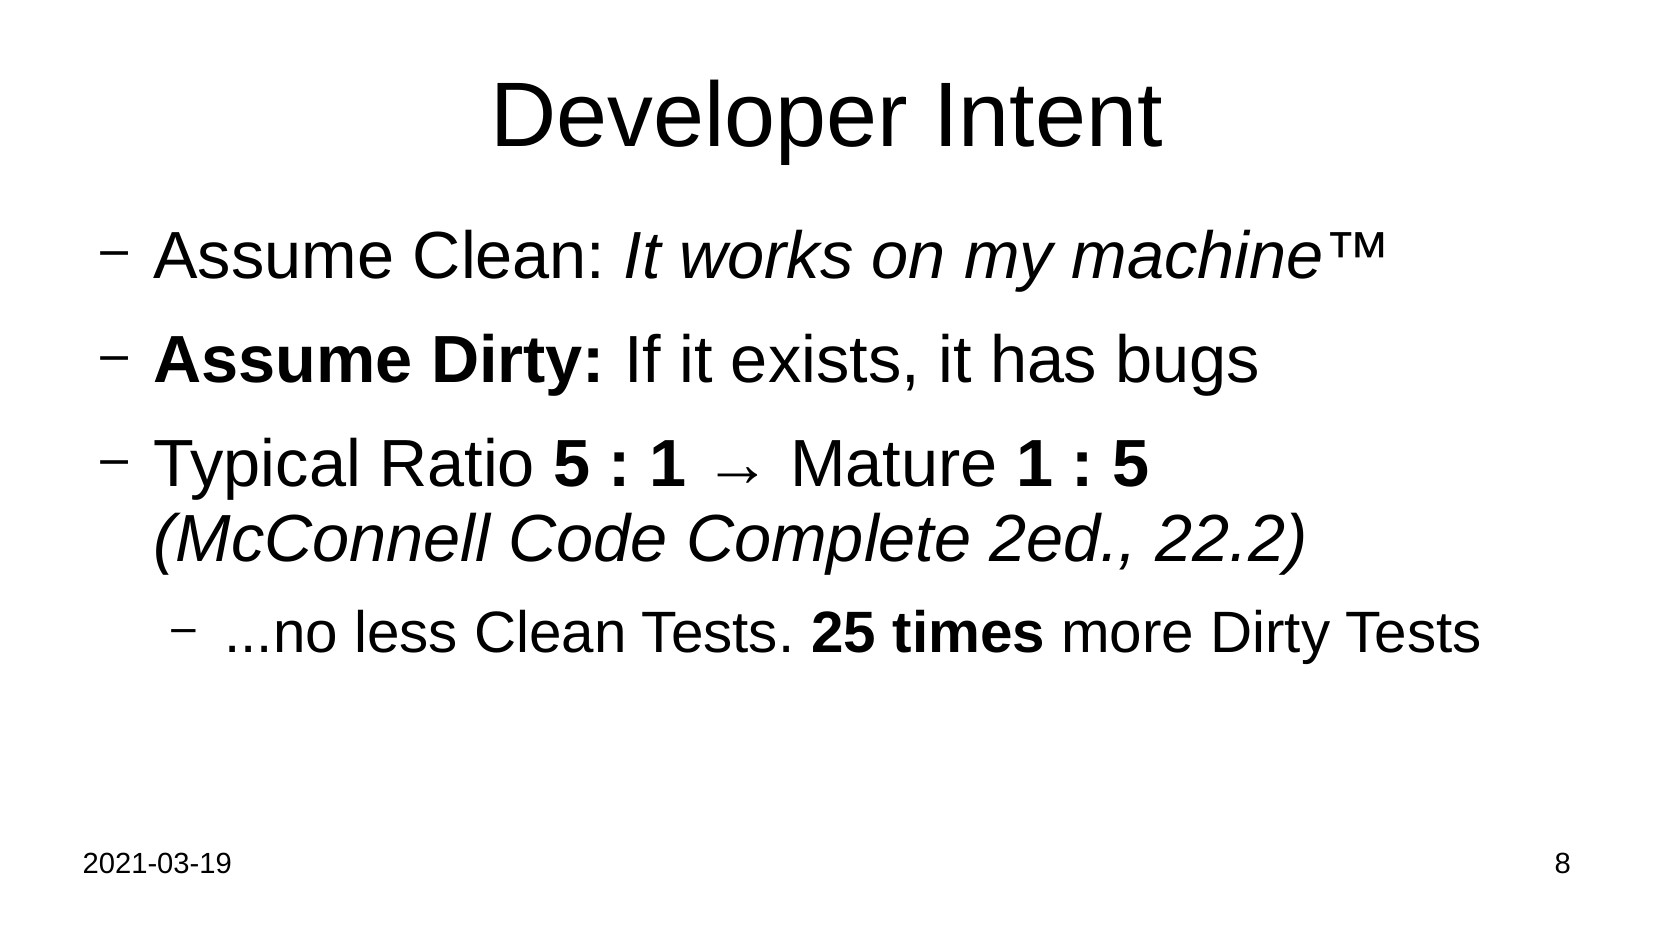

# Developer Intent
Assume Clean: It works on my machine™
Assume Dirty: If it exists, it has bugs
Typical Ratio 5 : 1 → Mature 1 : 5
(McConnell Code Complete 2ed., 22.2)
...no less Clean Tests. 25 times more Dirty Tests
2021-03-19
8